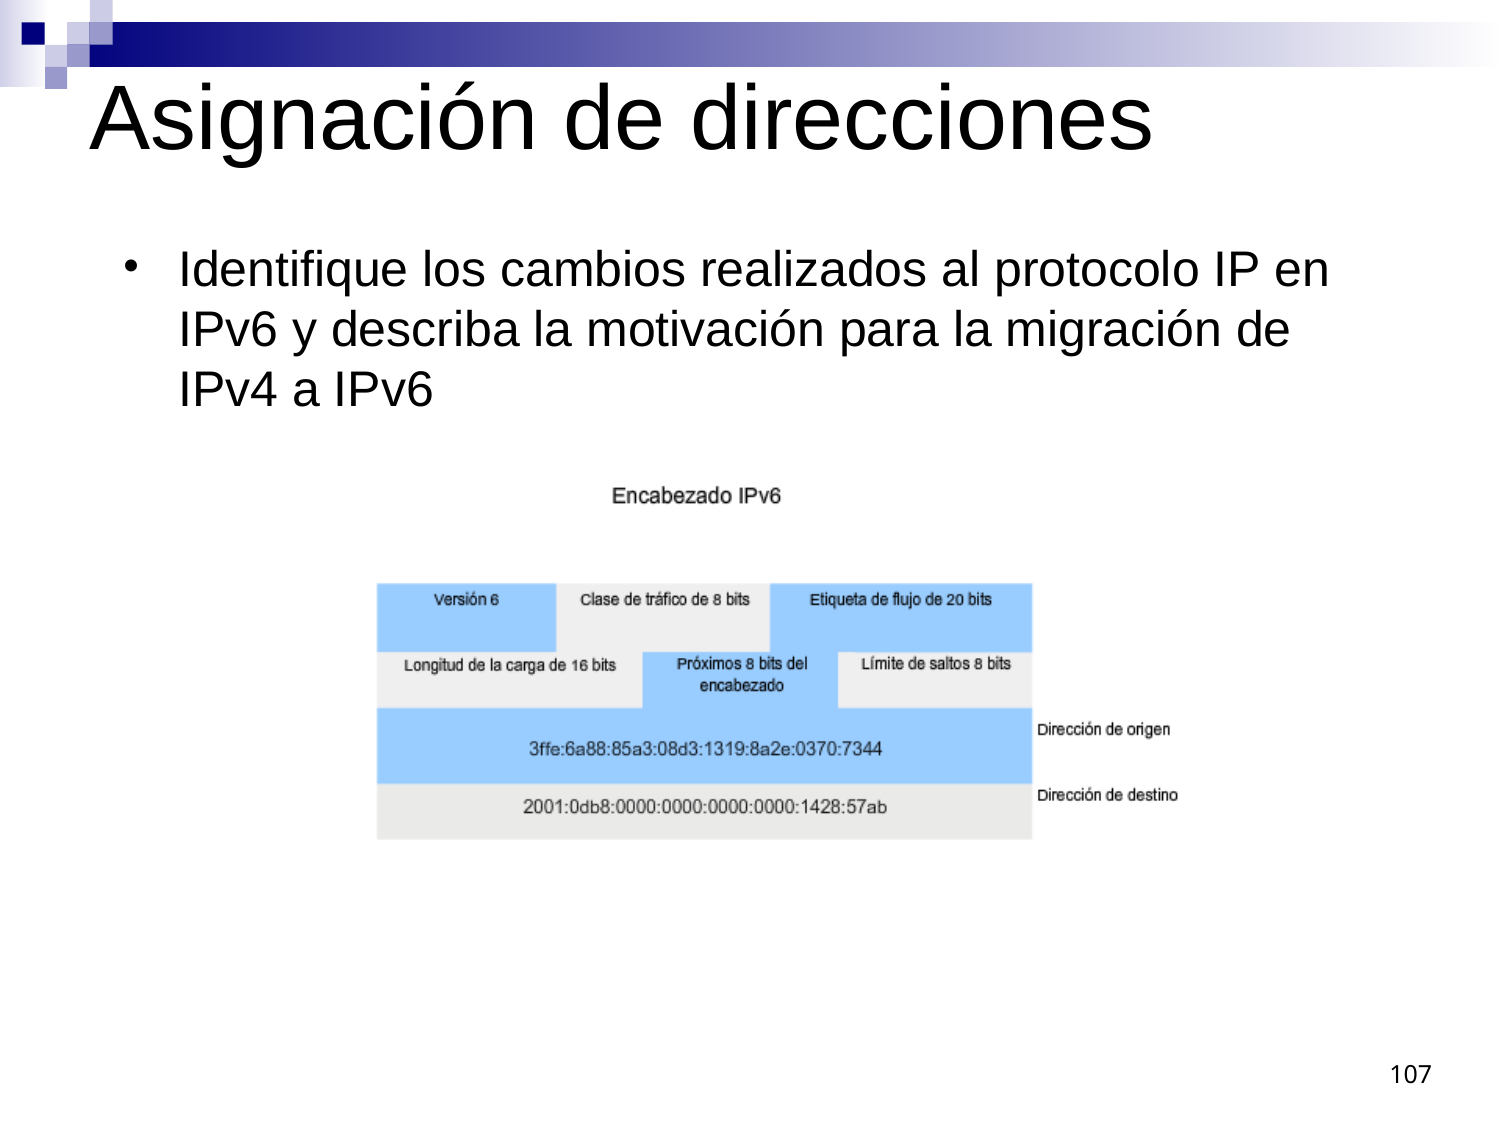

Asignación de direcciones
Identifique los cambios realizados al protocolo IP en IPv6 y describa la motivación para la migración de IPv4 a IPv6